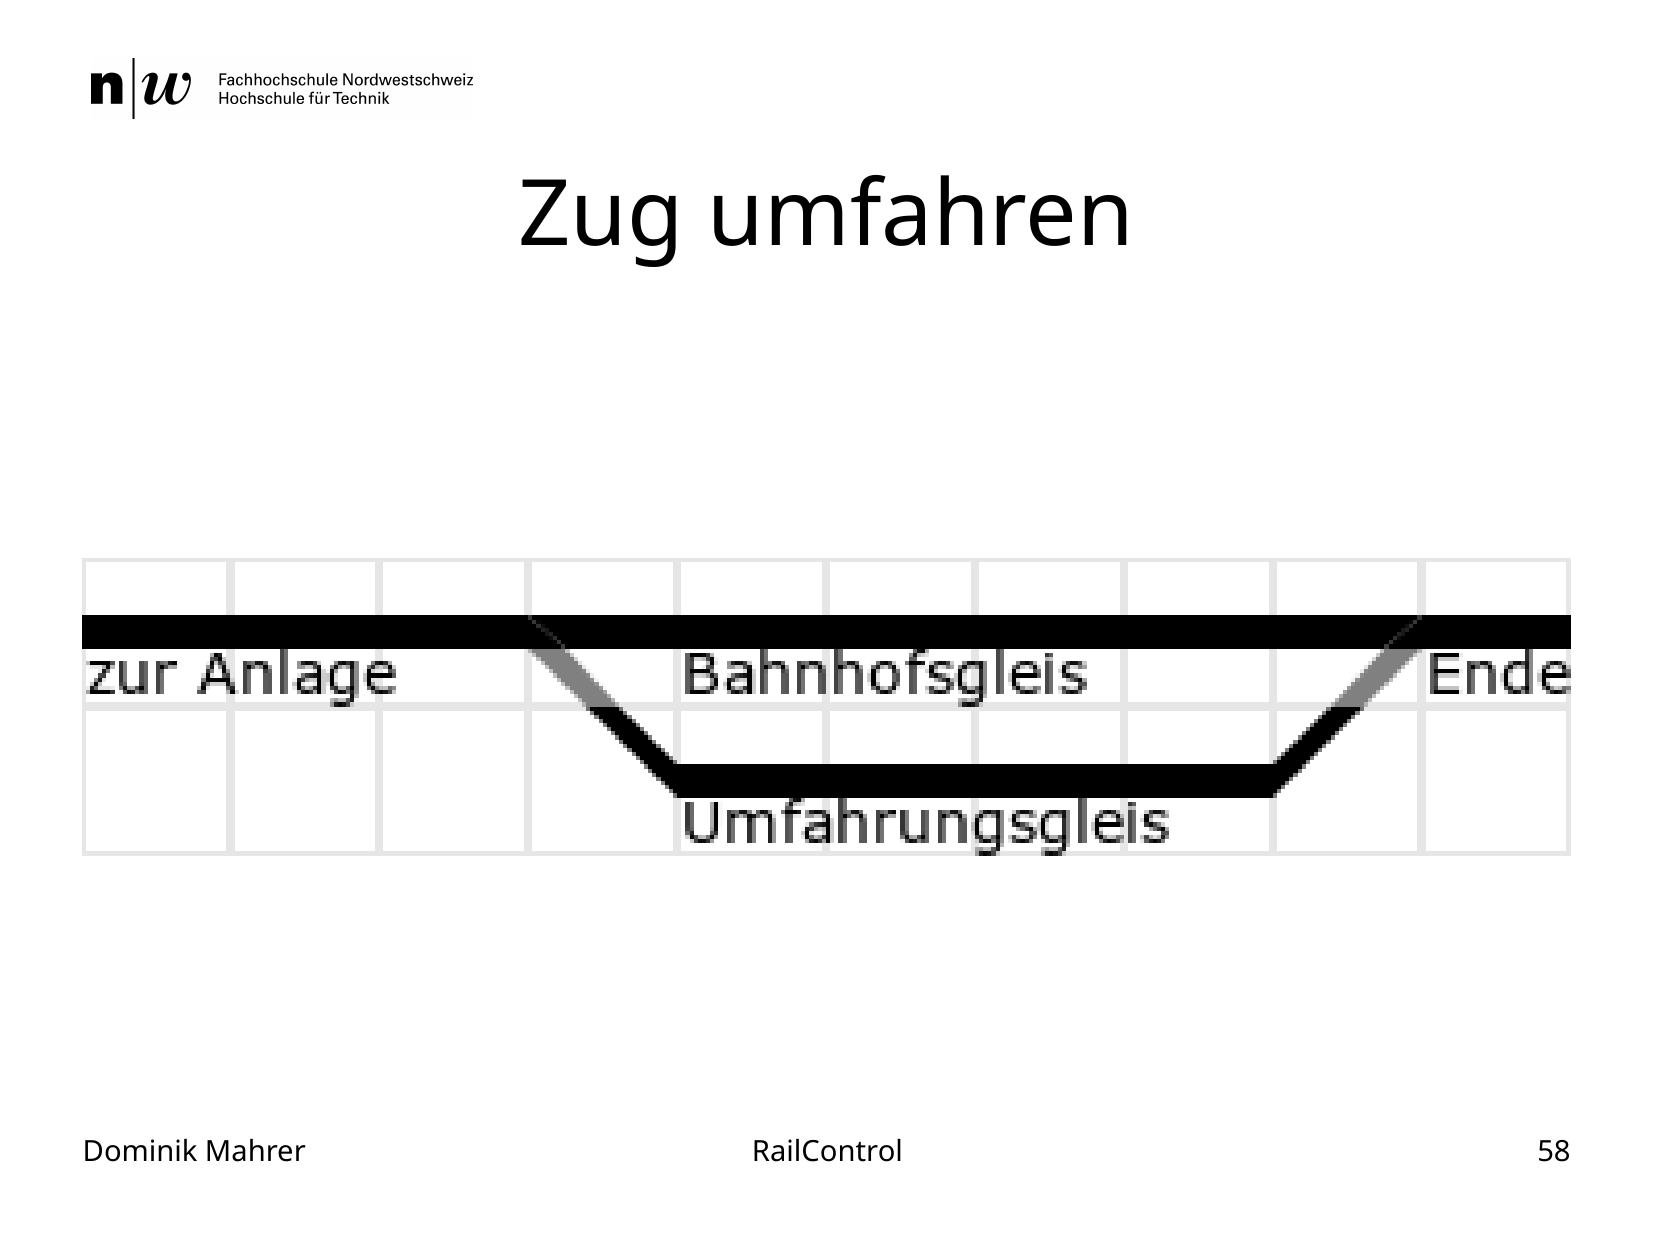

# Zug umfahren
Dominik Mahrer
RailControl
58